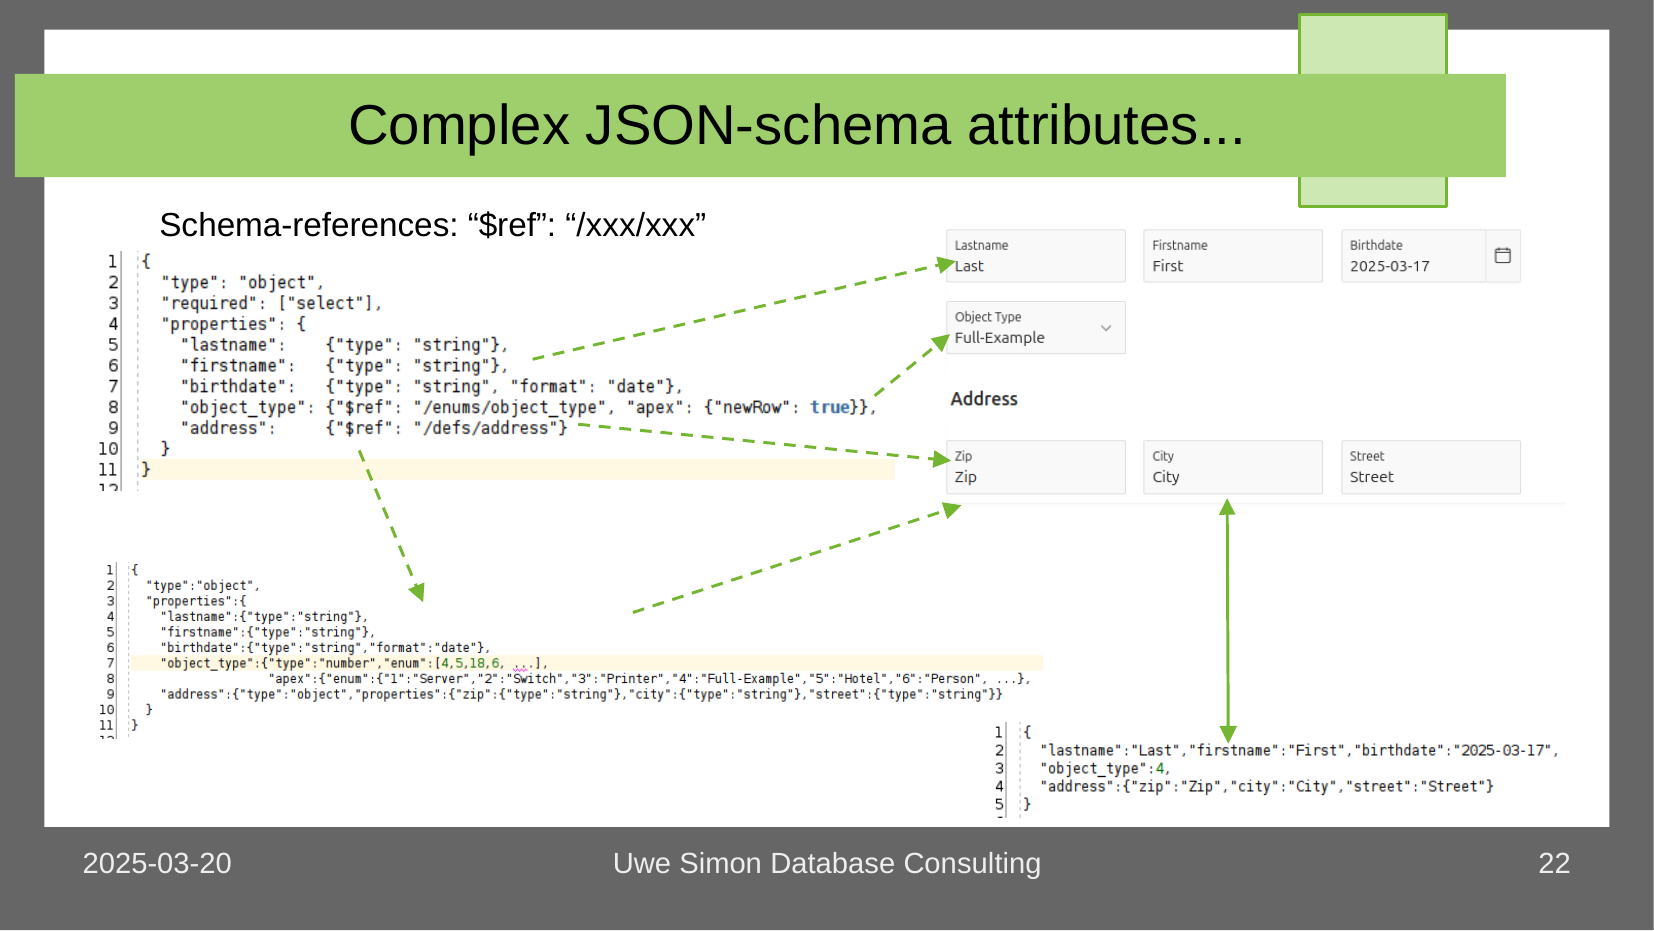

# Complex JSON-schema attributes...
Schema-references: “$ref”: “/xxx/xxx”
2024-04-24
Uwe Simon Database Consulting
22